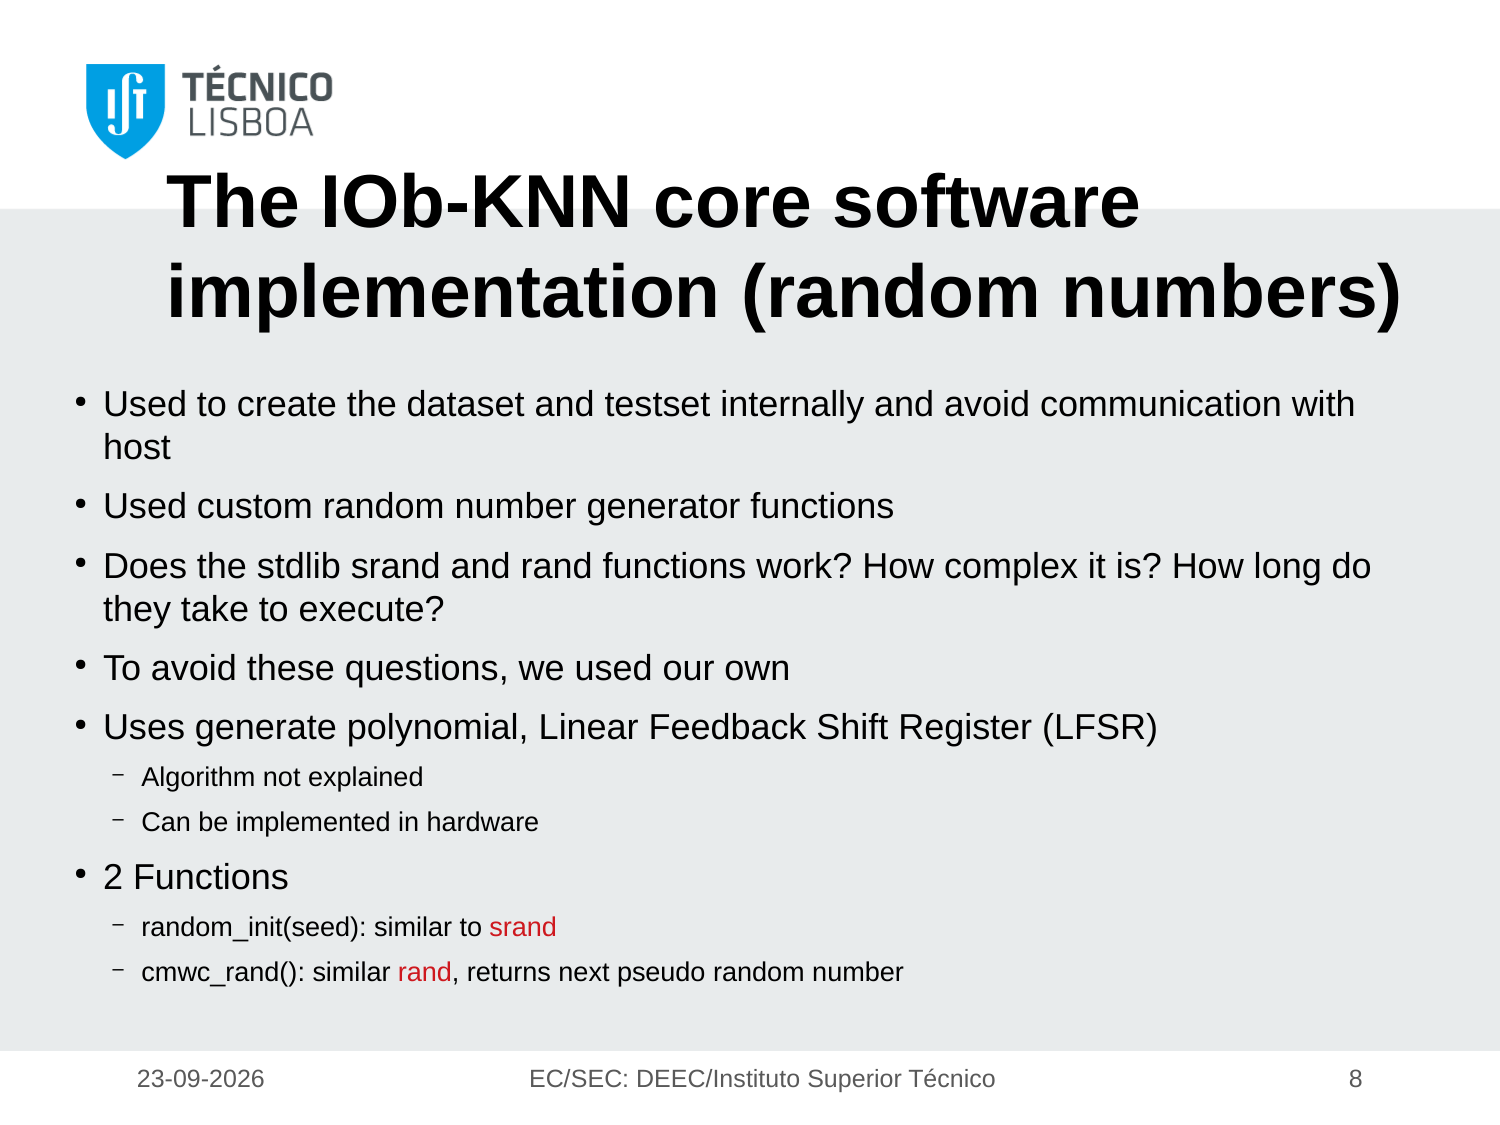

# The IOb-KNN core software implementation (random numbers)
Used to create the dataset and testset internally and avoid communication with host
Used custom random number generator functions
Does the stdlib srand and rand functions work? How complex it is? How long do they take to execute?
To avoid these questions, we used our own
Uses generate polynomial, Linear Feedback Shift Register (LFSR)
Algorithm not explained
Can be implemented in hardware
2 Functions
random_init(seed): similar to srand
cmwc_rand(): similar rand, returns next pseudo random number
EC/SEC: DEEC/Instituto Superior Técnico